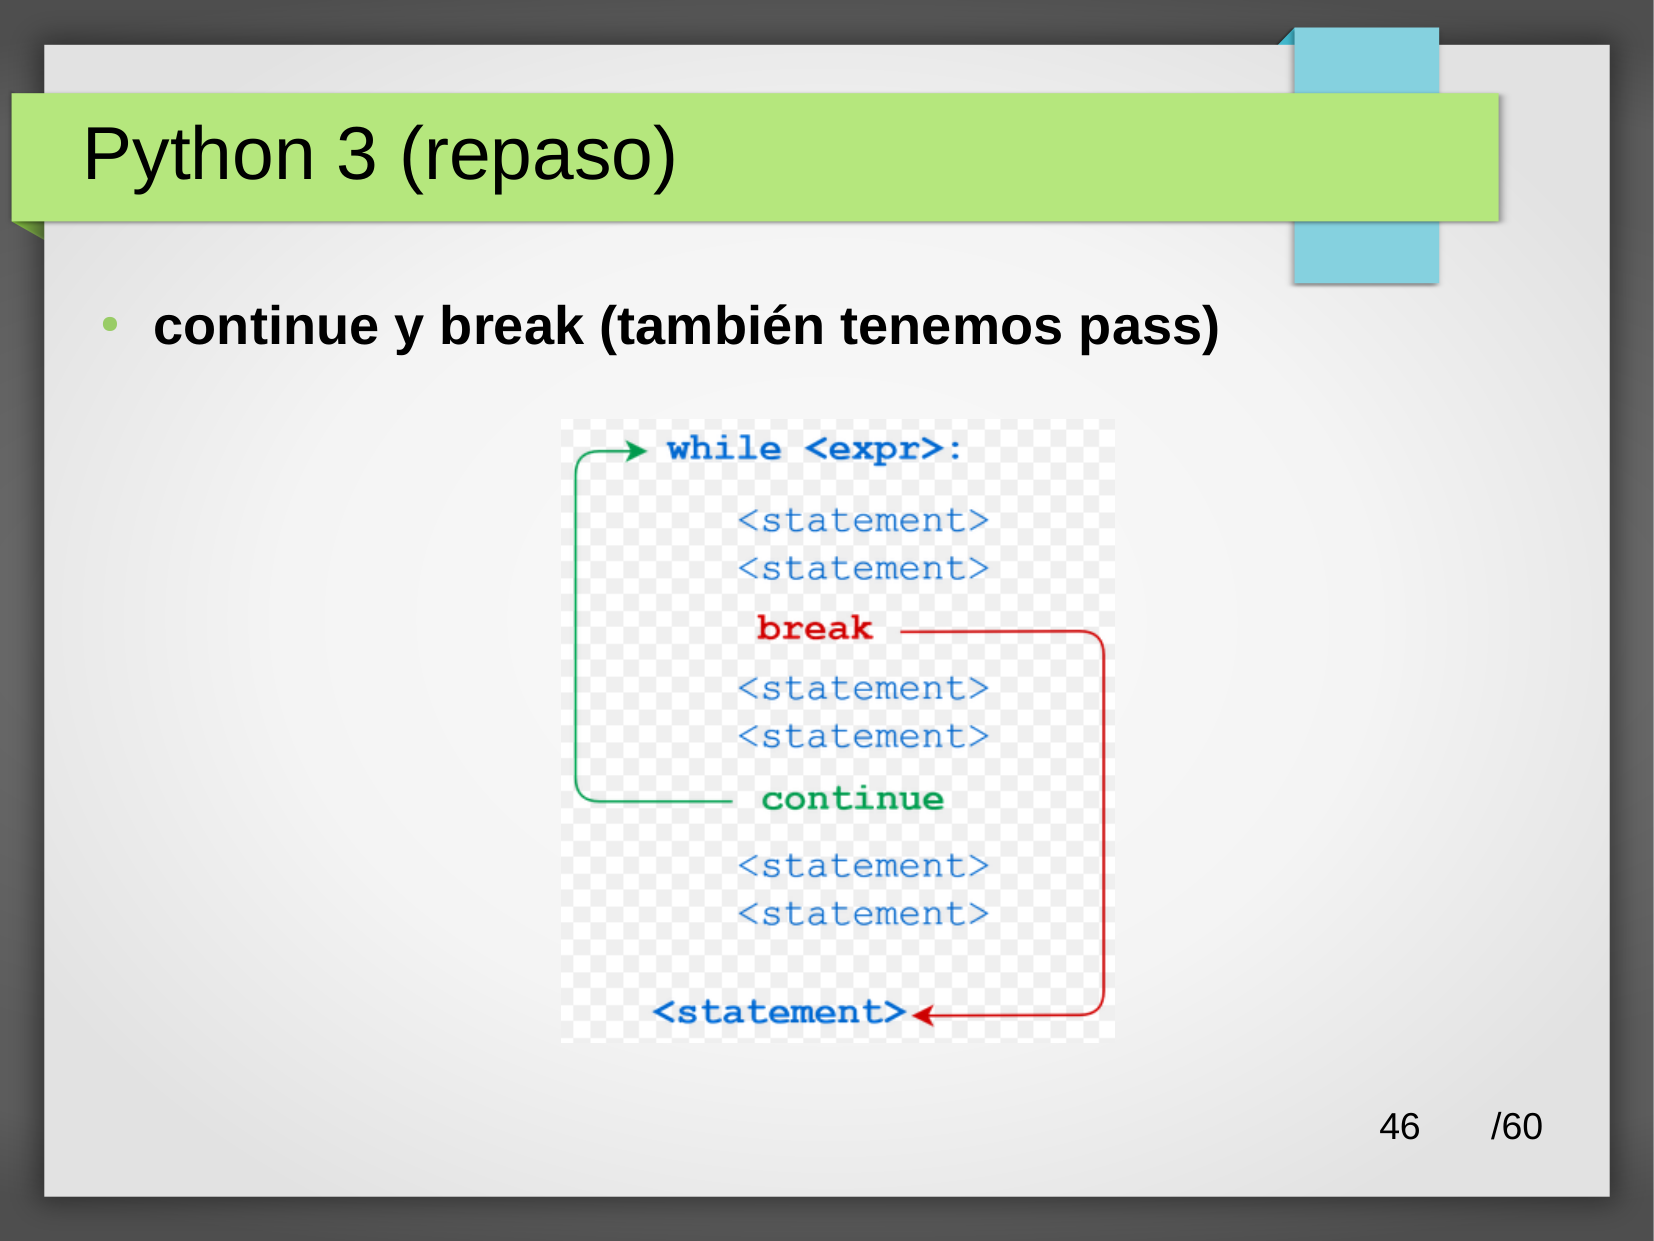

# Python 3 (repaso)
continue y break (también tenemos pass)
/60